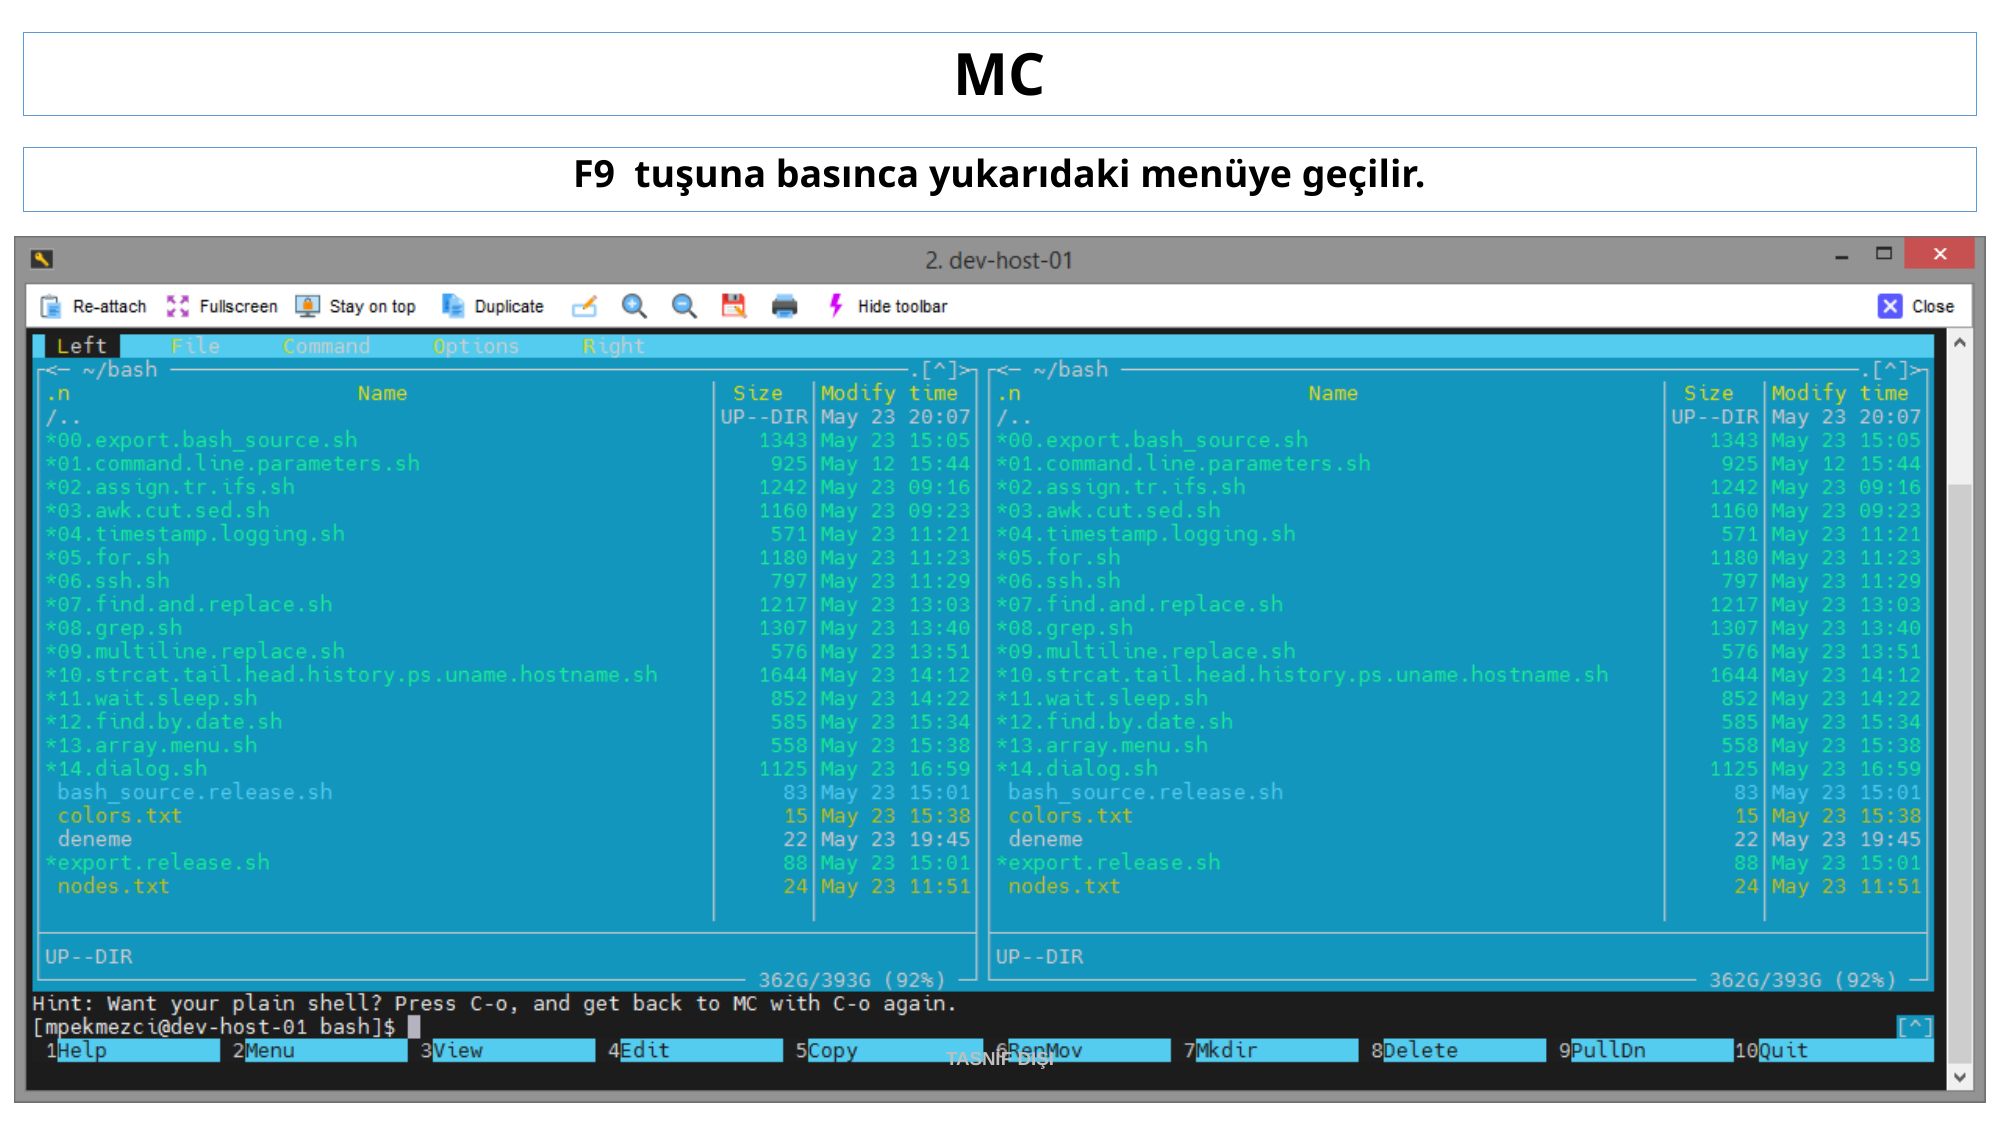

# MC
F9 tuşuna basınca yukarıdaki menüye geçilir.
TASNİF DIŞI